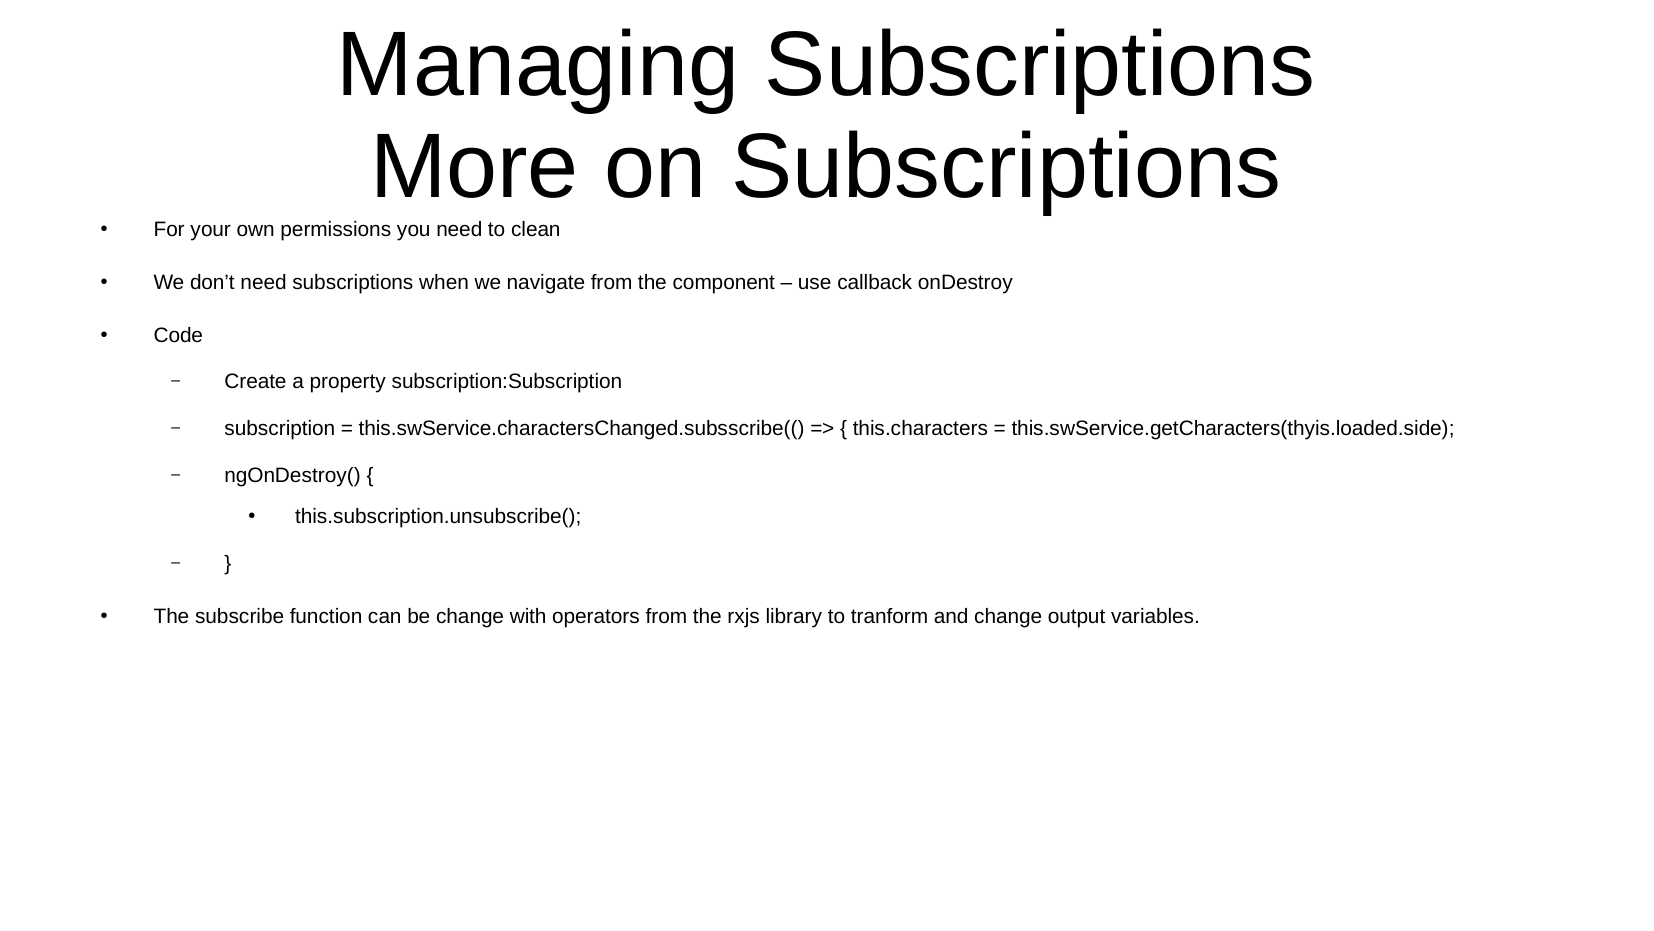

# Managing Subscriptions More on Subscriptions
For your own permissions you need to clean
We don’t need subscriptions when we navigate from the component – use callback onDestroy
Code
Create a property subscription:Subscription
subscription = this.swService.charactersChanged.subsscribe(() => { this.characters = this.swService.getCharacters(thyis.loaded.side);
ngOnDestroy() {
this.subscription.unsubscribe();
}
The subscribe function can be change with operators from the rxjs library to tranform and change output variables.